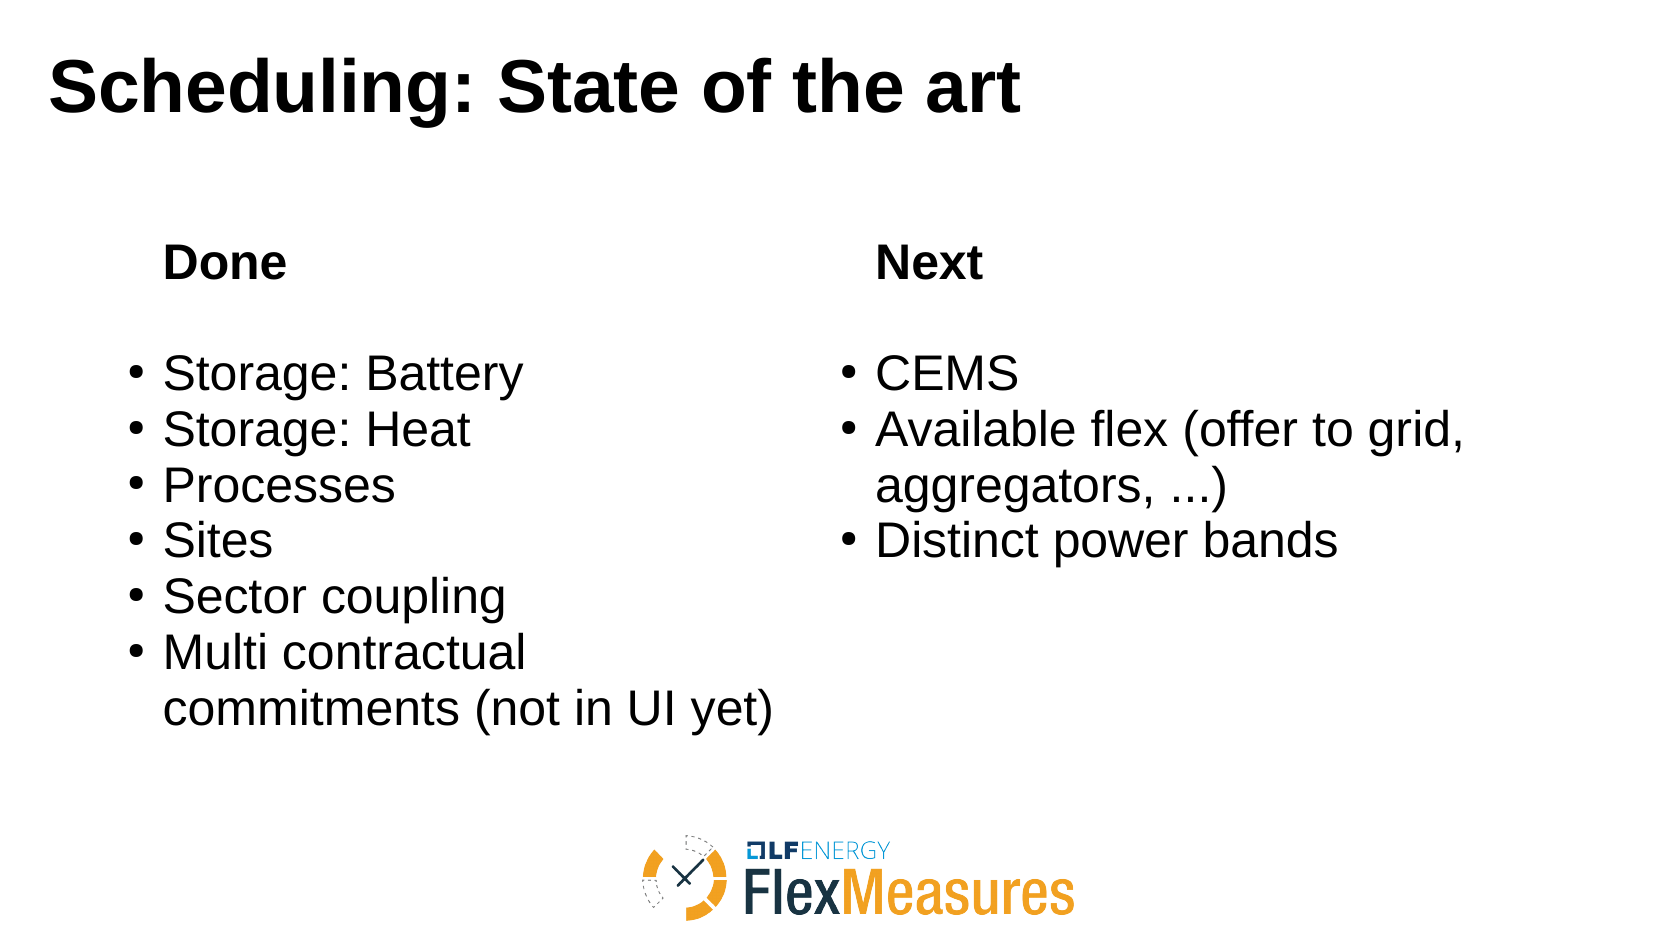

Scheduling: State of the art
Done
Storage: Battery
Storage: Heat
Processes
Sites
Sector coupling
Multi contractual commitments (not in UI yet)
Next
CEMS
Available flex (offer to grid, aggregators, ...)
Distinct power bands